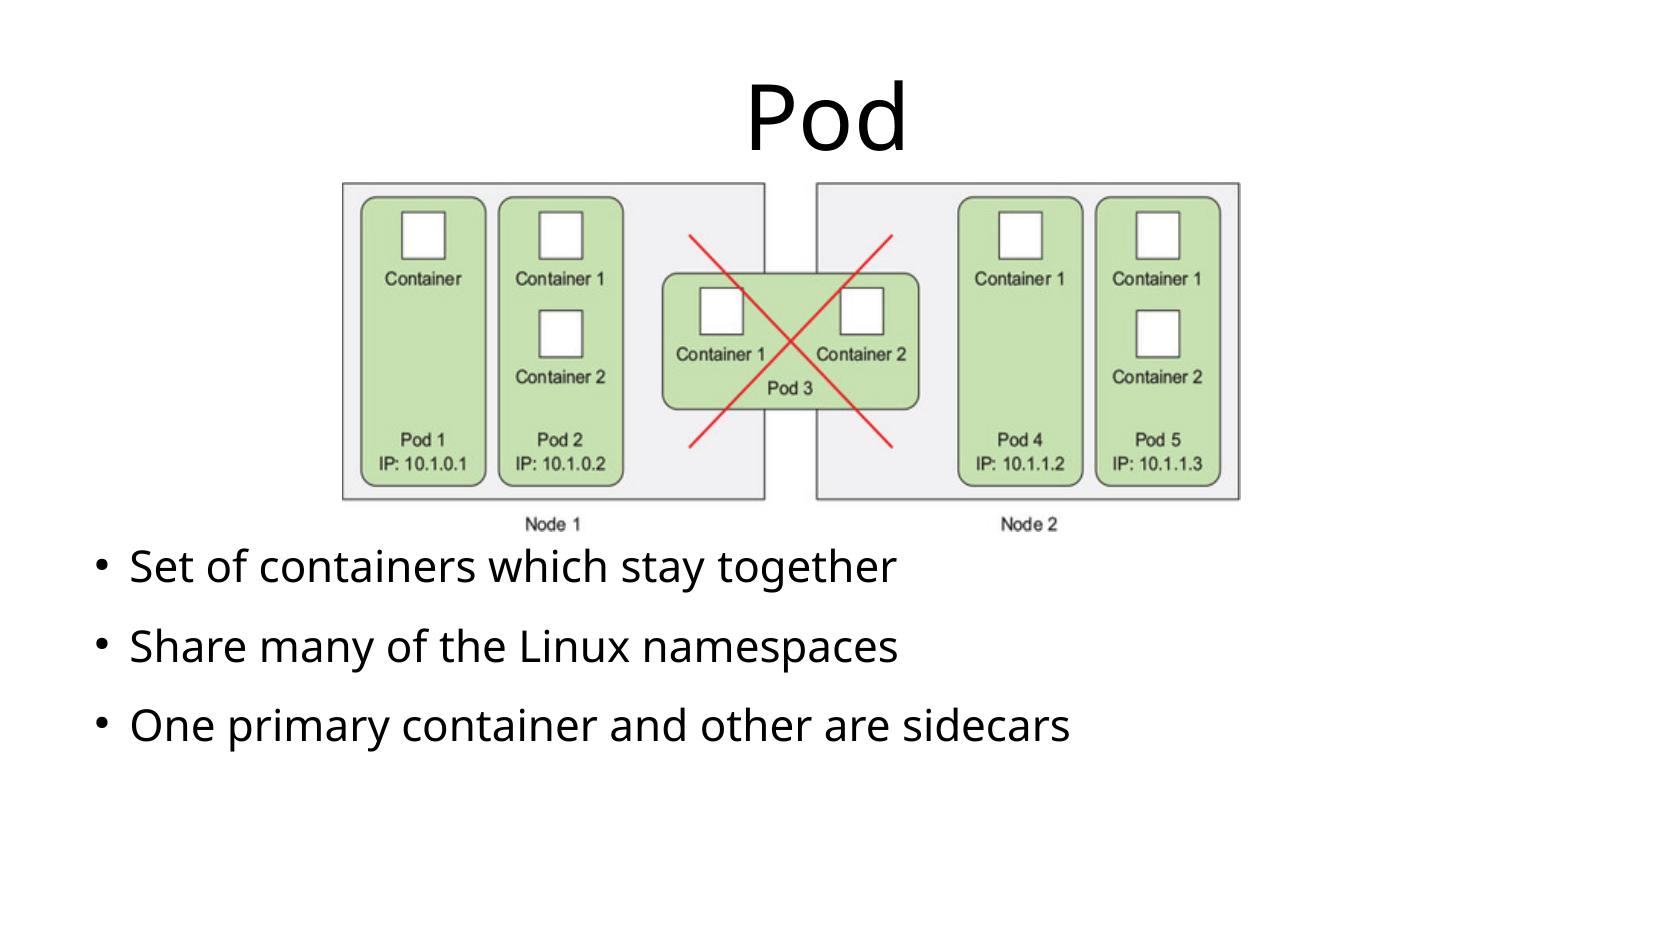

# Pod
Set of containers which stay together
Share many of the Linux namespaces
One primary container and other are sidecars